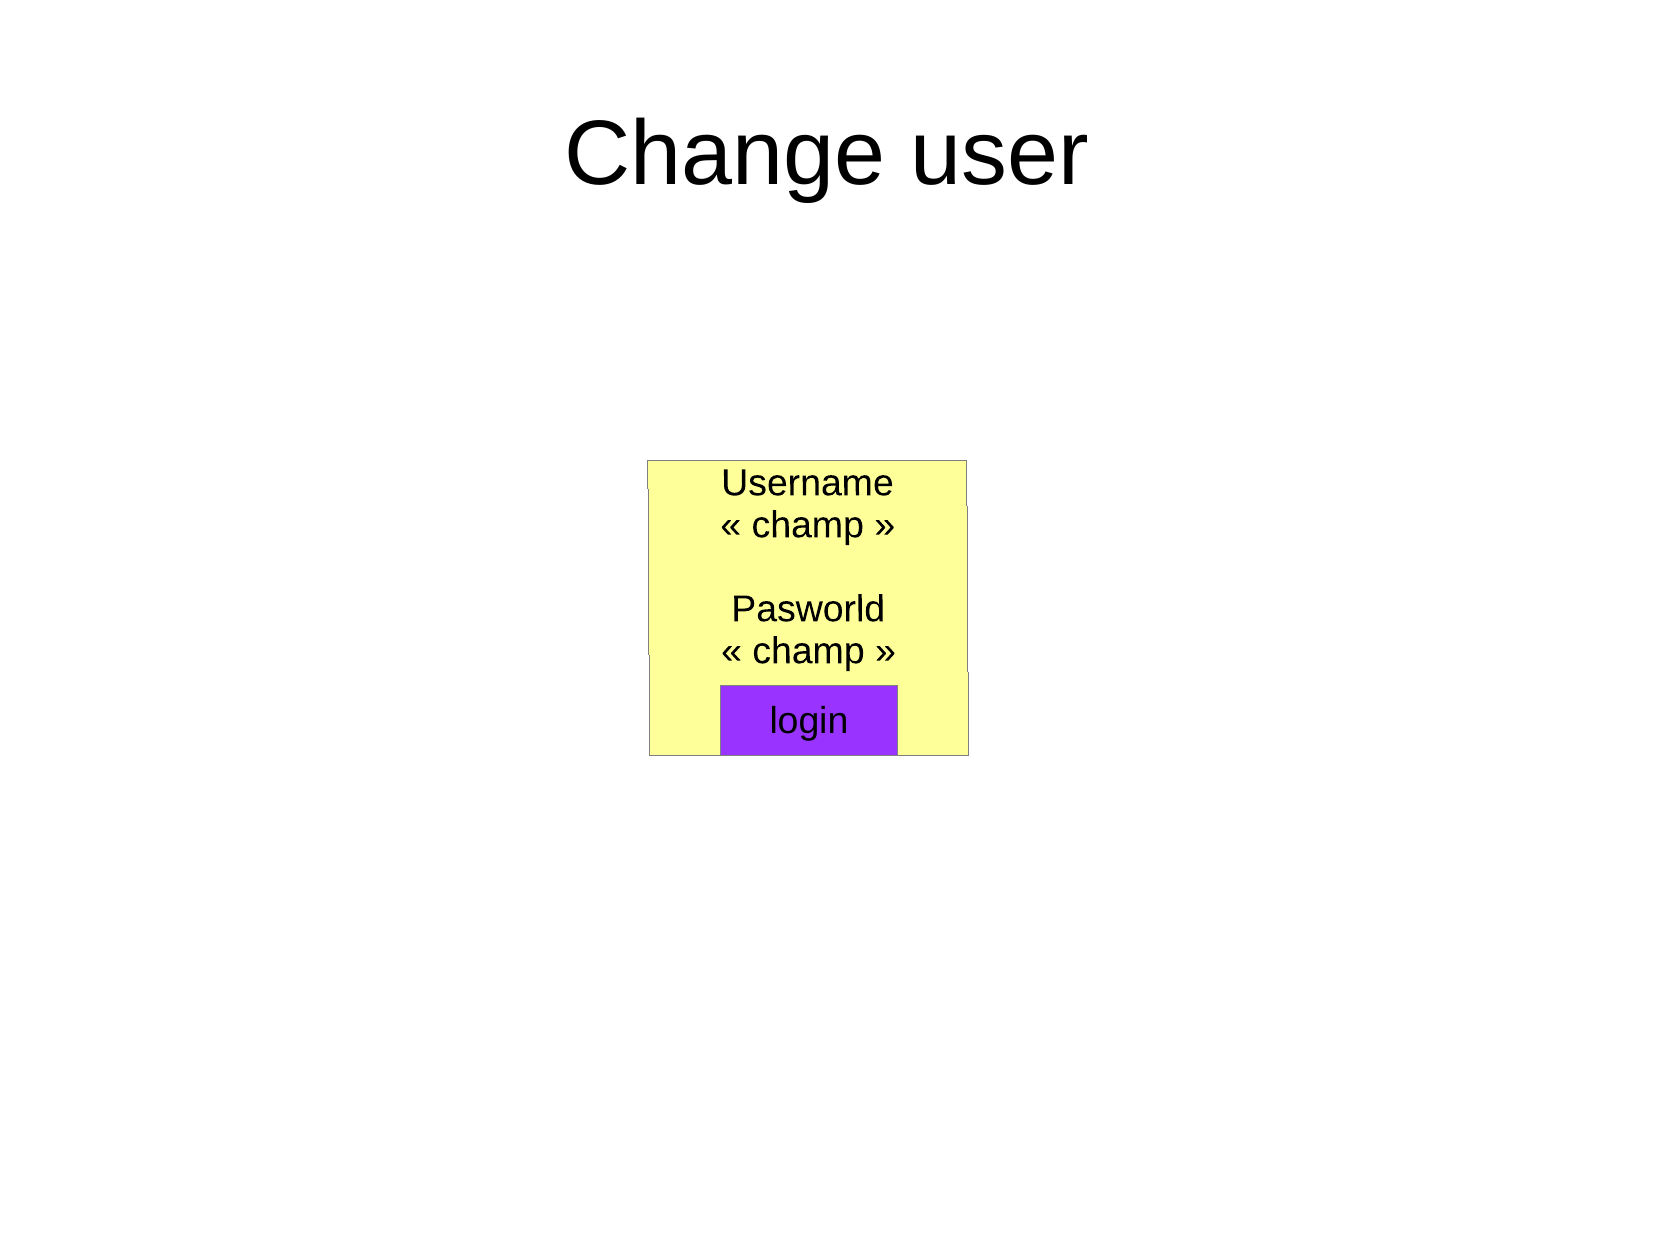

# Change user
Username
« champ »
Pasworld
« champ »
login